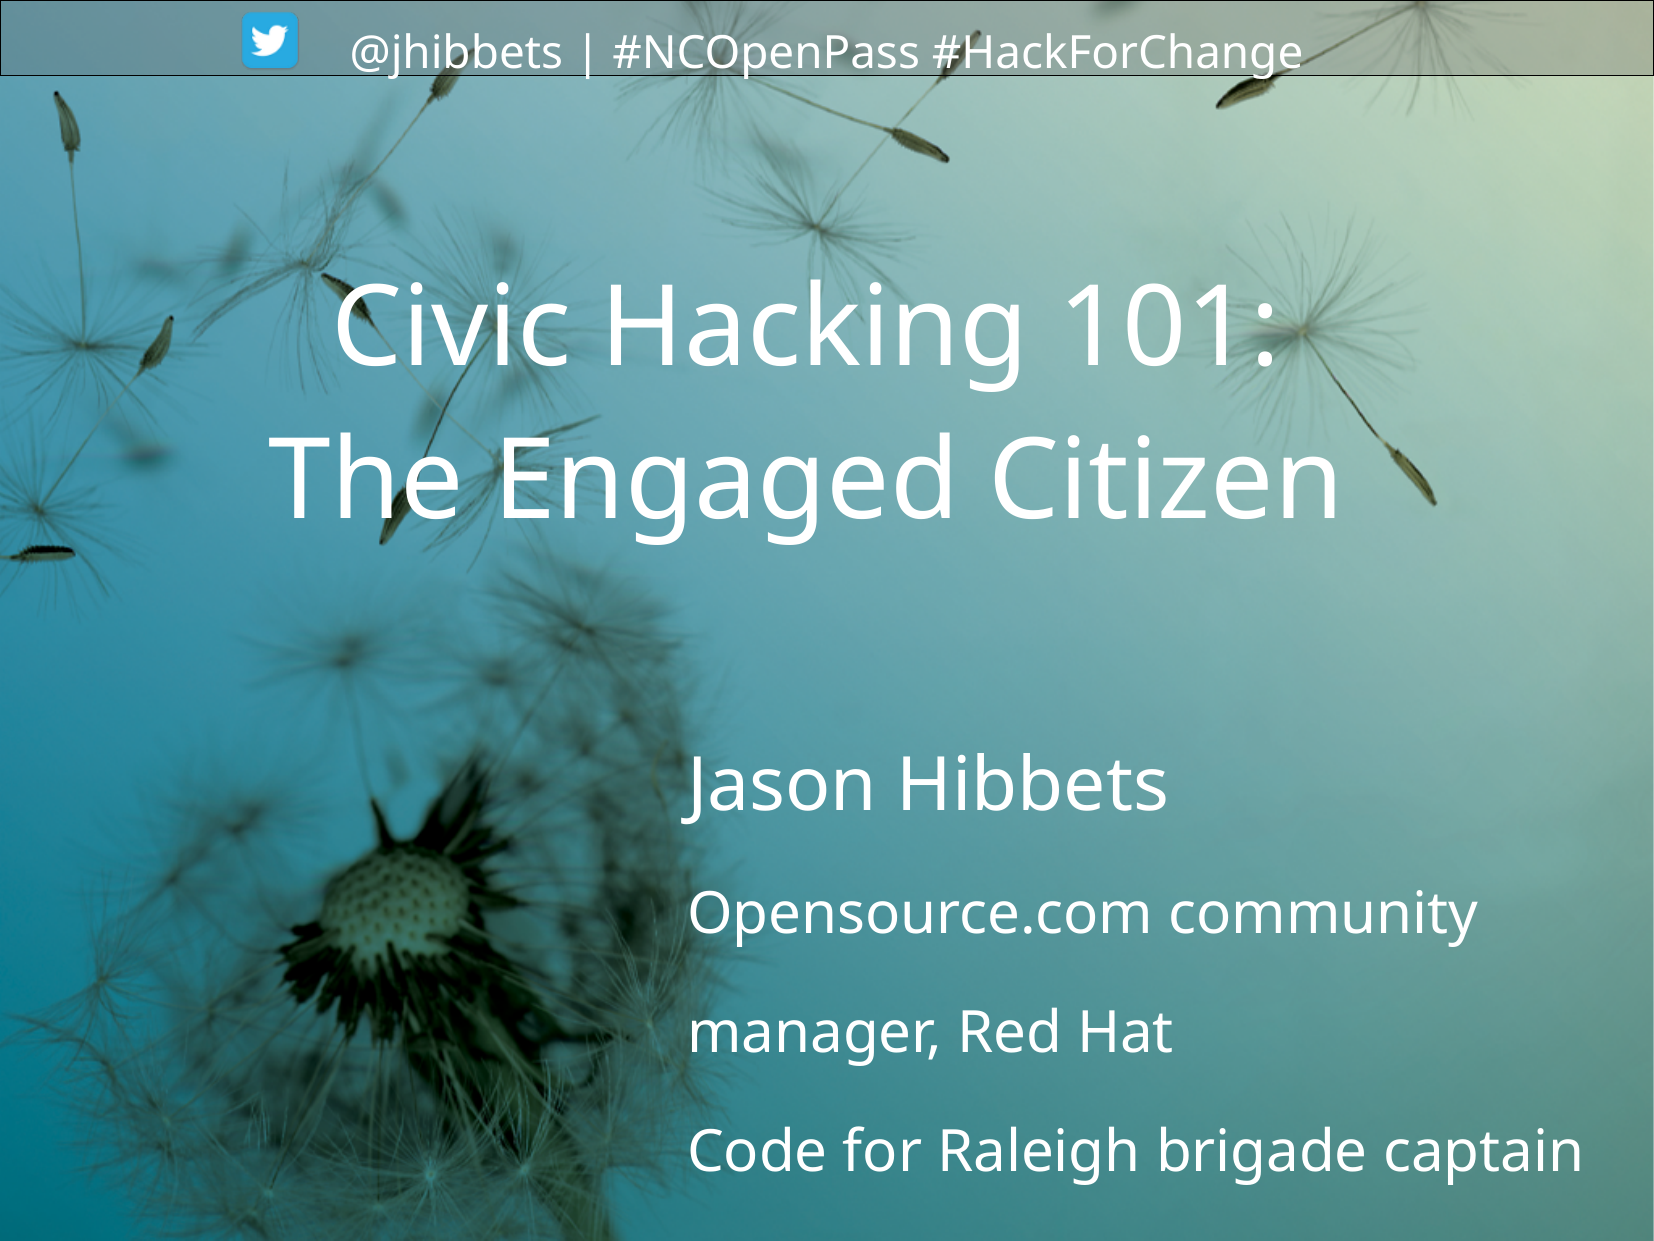

Civic Hacking 101:
The Engaged Citizen
Jason Hibbets
Opensource.com community manager, Red Hat
Code for Raleigh brigade captain
CityCamp NC co-chair
June 4, 2016